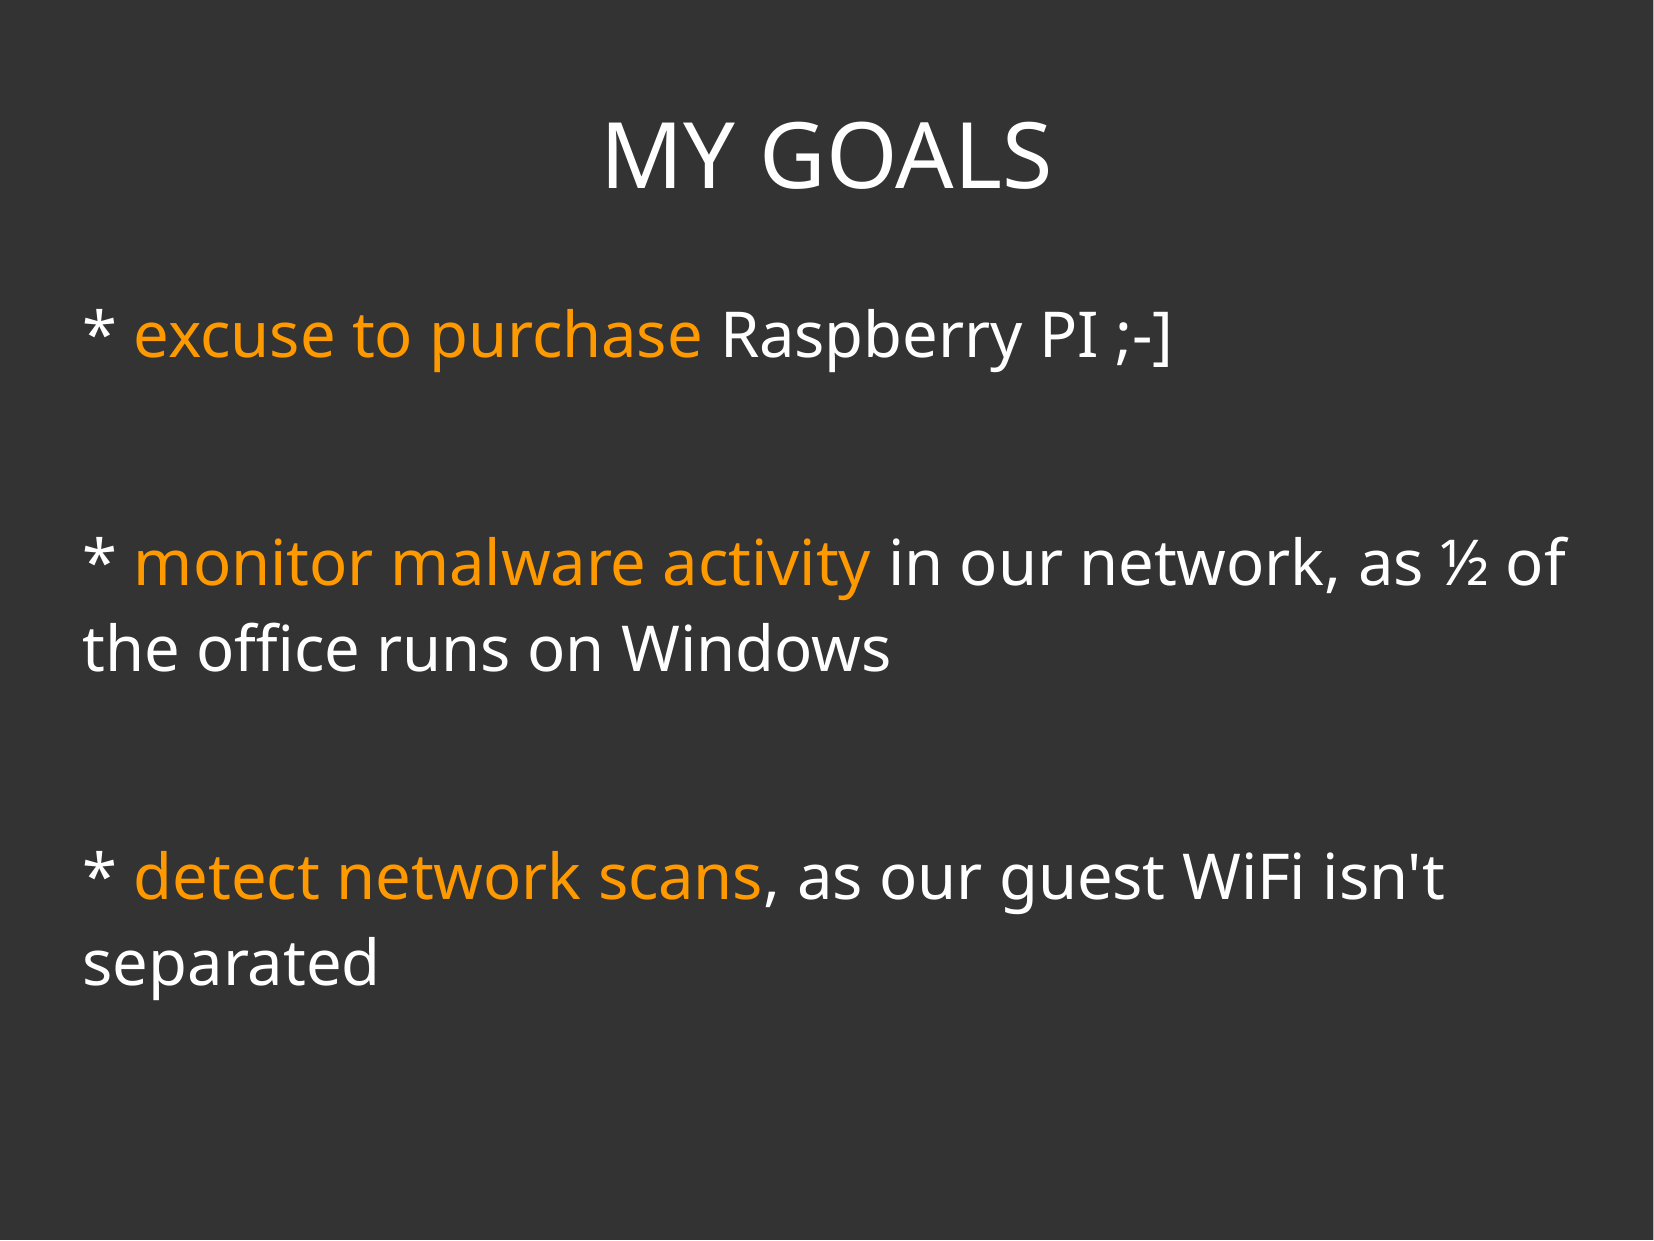

# MY GOALS
* excuse to purchase Raspberry PI ;-]
* monitor malware activity in our network, as ½ of the office runs on Windows
* detect network scans, as our guest WiFi isn't separated